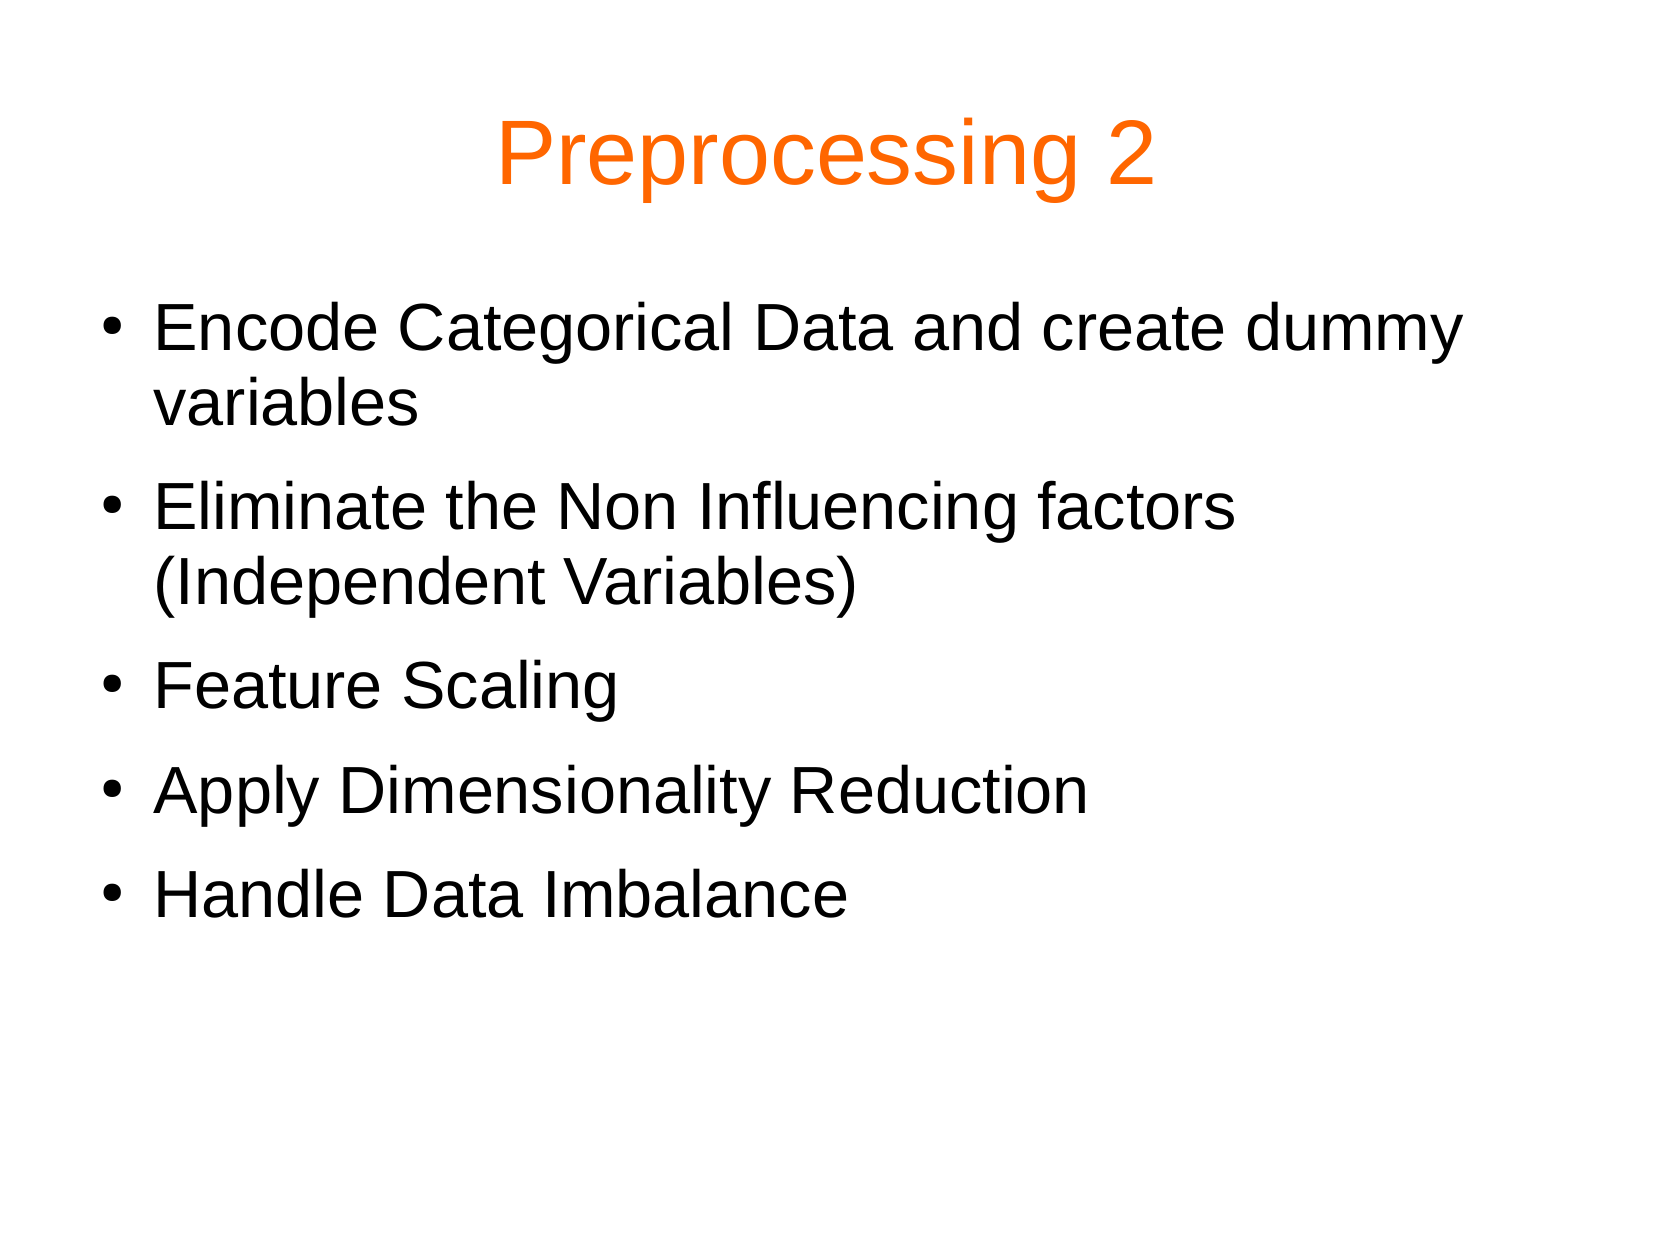

# Preprocessing 2
Encode Categorical Data and create dummy variables
Eliminate the Non Influencing factors (Independent Variables)
Feature Scaling
Apply Dimensionality Reduction
Handle Data Imbalance